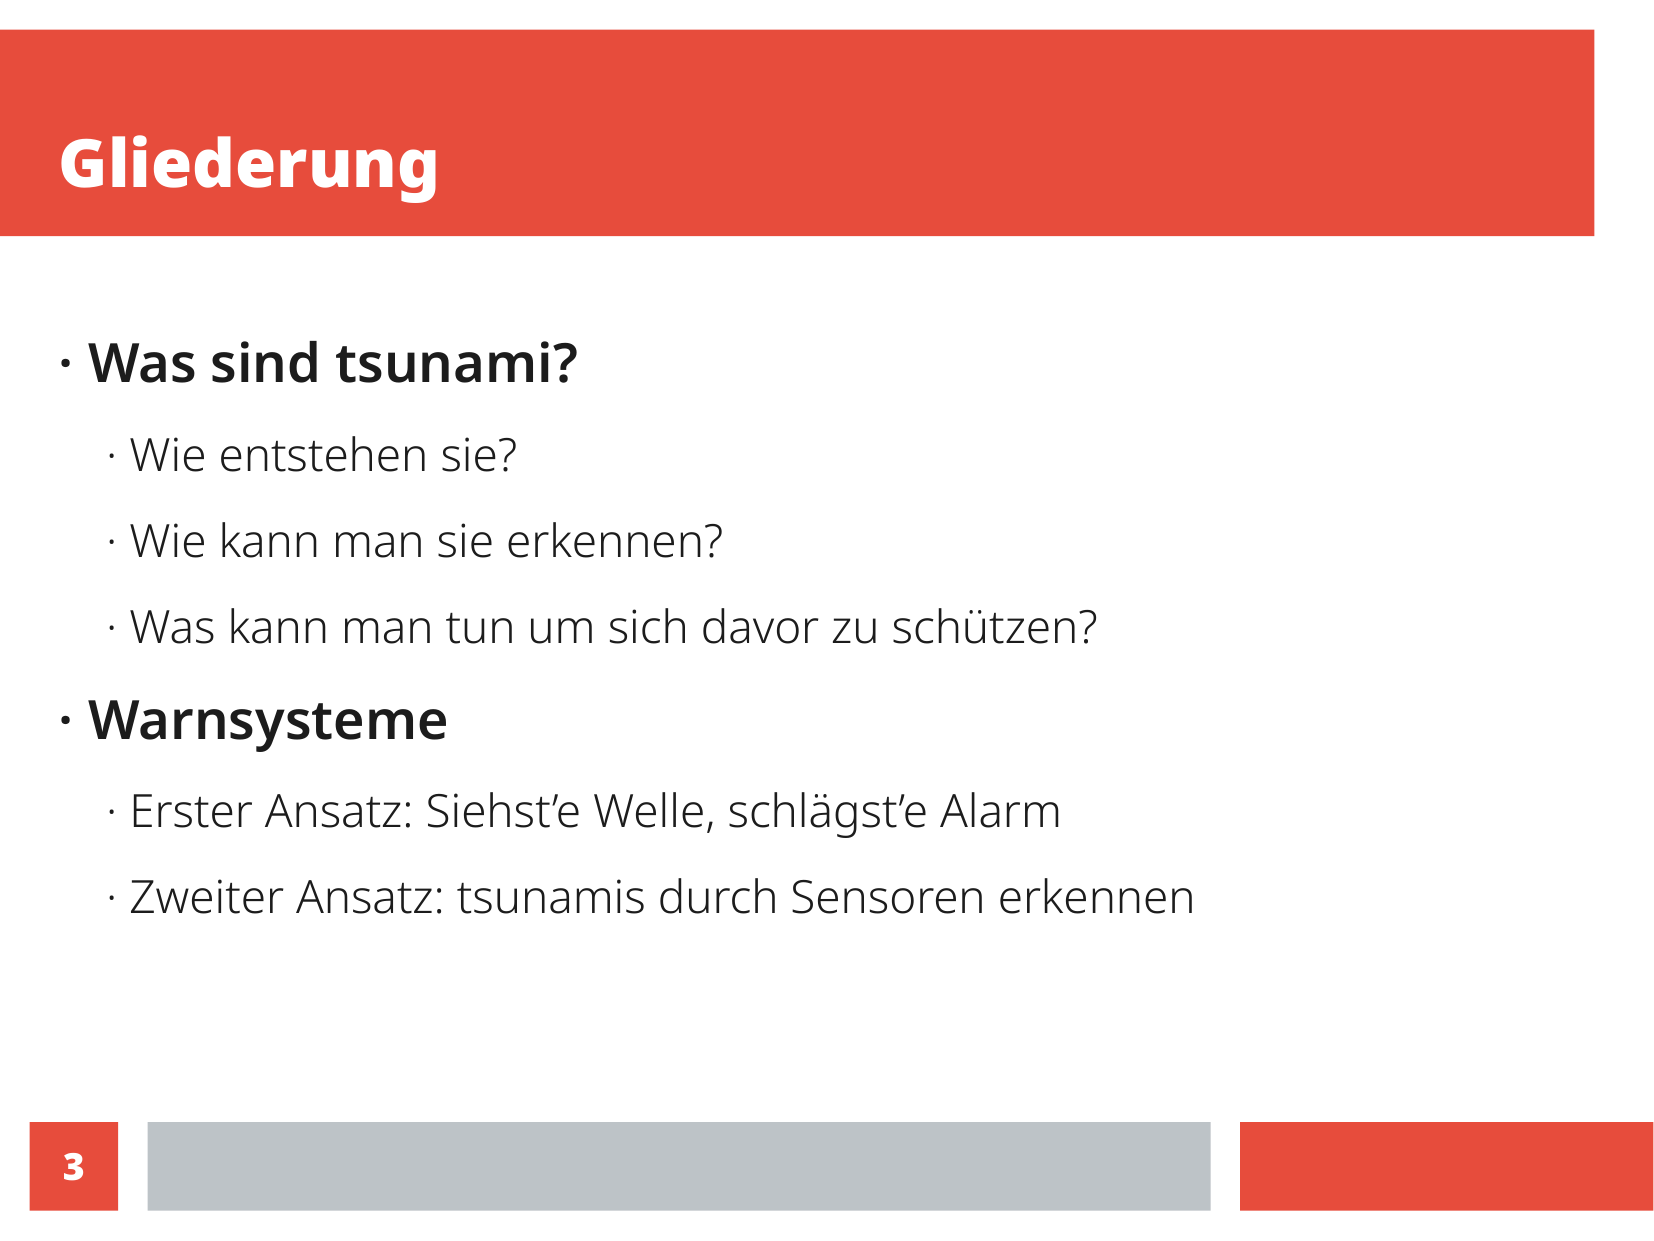

# Gliederung
· Was sind tsunami?
· Wie entstehen sie?
· Wie kann man sie erkennen?
· Was kann man tun um sich davor zu schützen?
· Warnsysteme
· Erster Ansatz: Siehst’e Welle, schlägst’e Alarm
· Zweiter Ansatz: tsunamis durch Sensoren erkennen
3